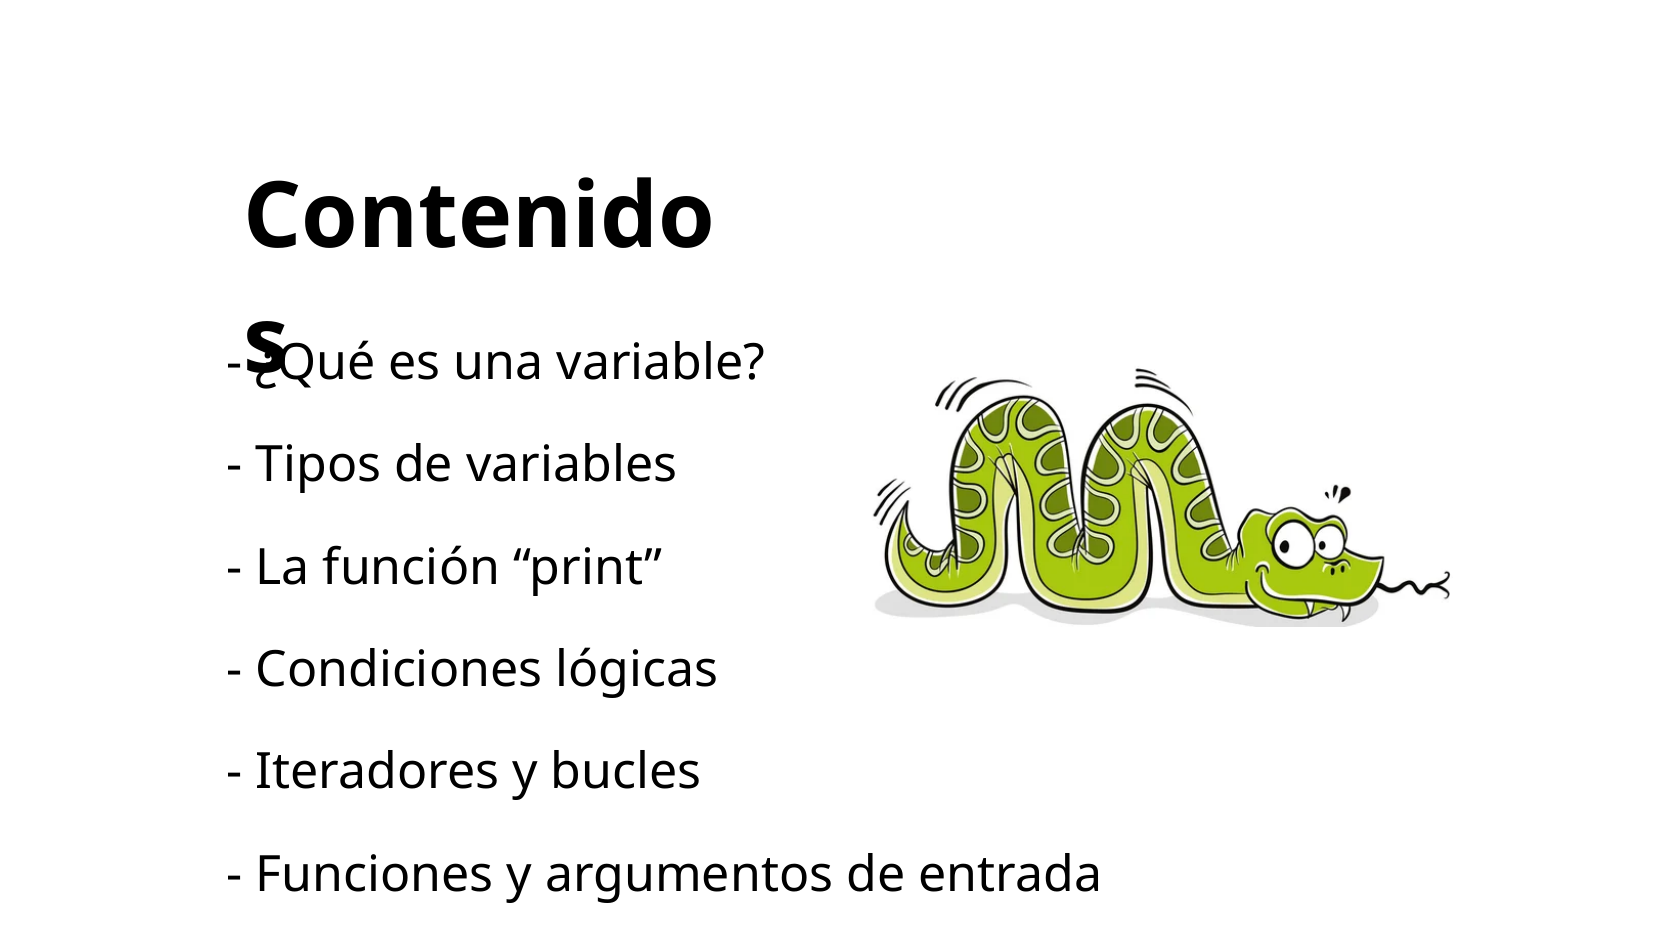

Contenidos
- ¿Qué es una variable?
- Tipos de variables
- La función “print”
- Condiciones lógicas
- Iteradores y bucles
- Funciones y argumentos de entrada
- Tu primer script.